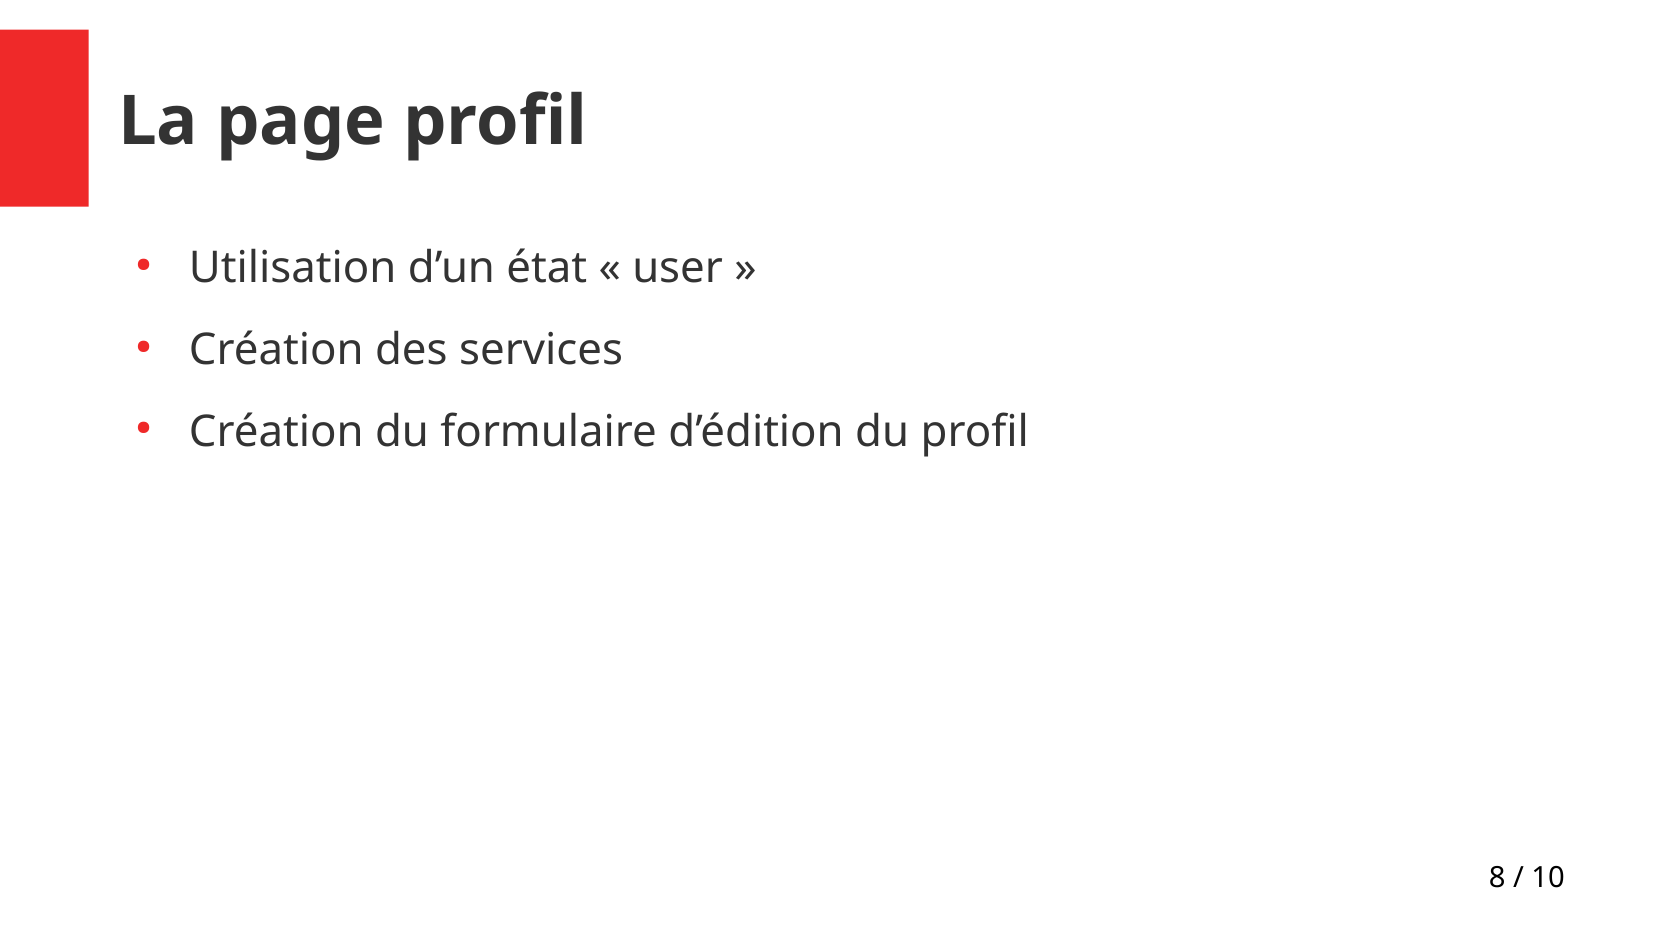

# La page profil
Utilisation d’un état « user »
Création des services
Création du formulaire d’édition du profil
8